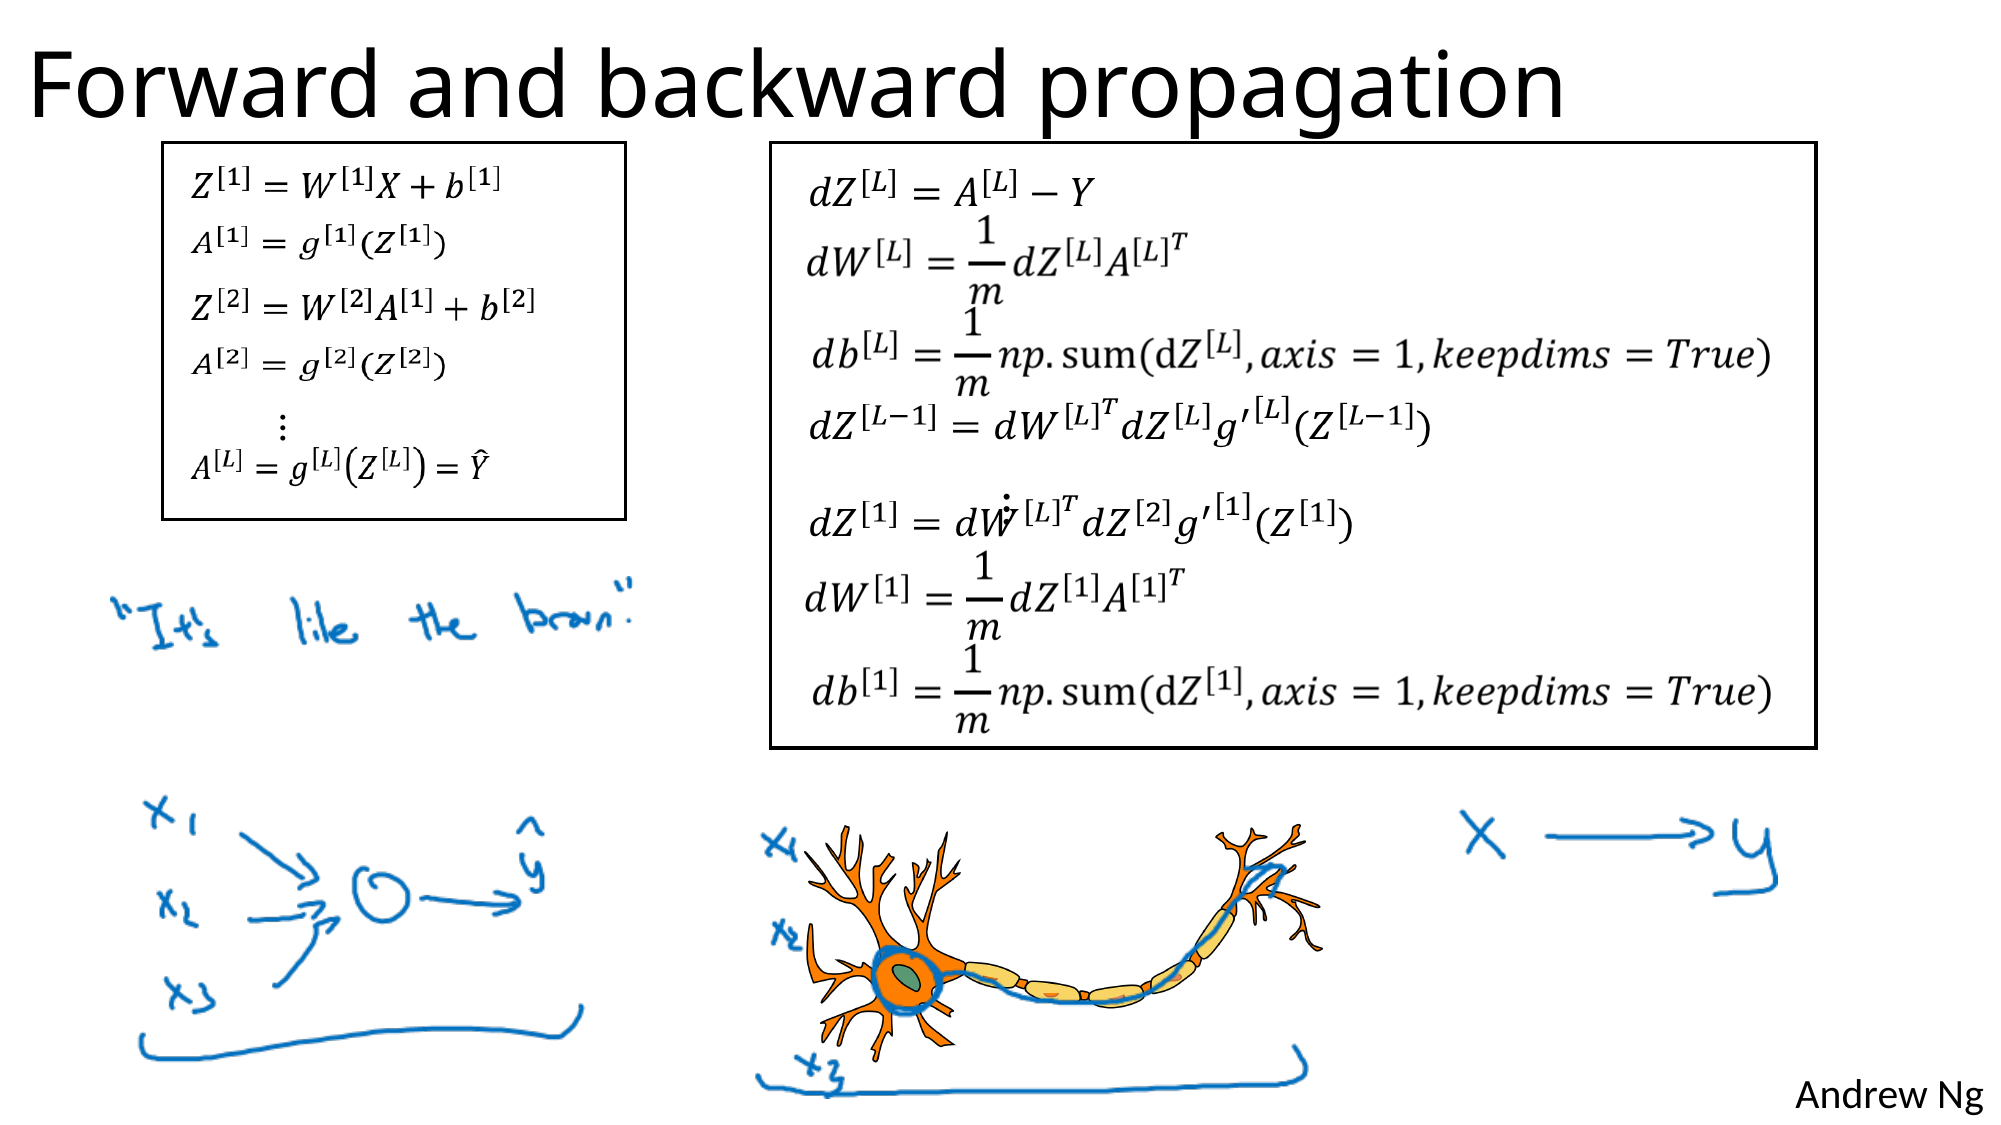

For example the first activation functions could be ReLU and the last one
Could be sigmoid
# Forward and backward propagation
…
…
Align left/vertical will mess up the equations here